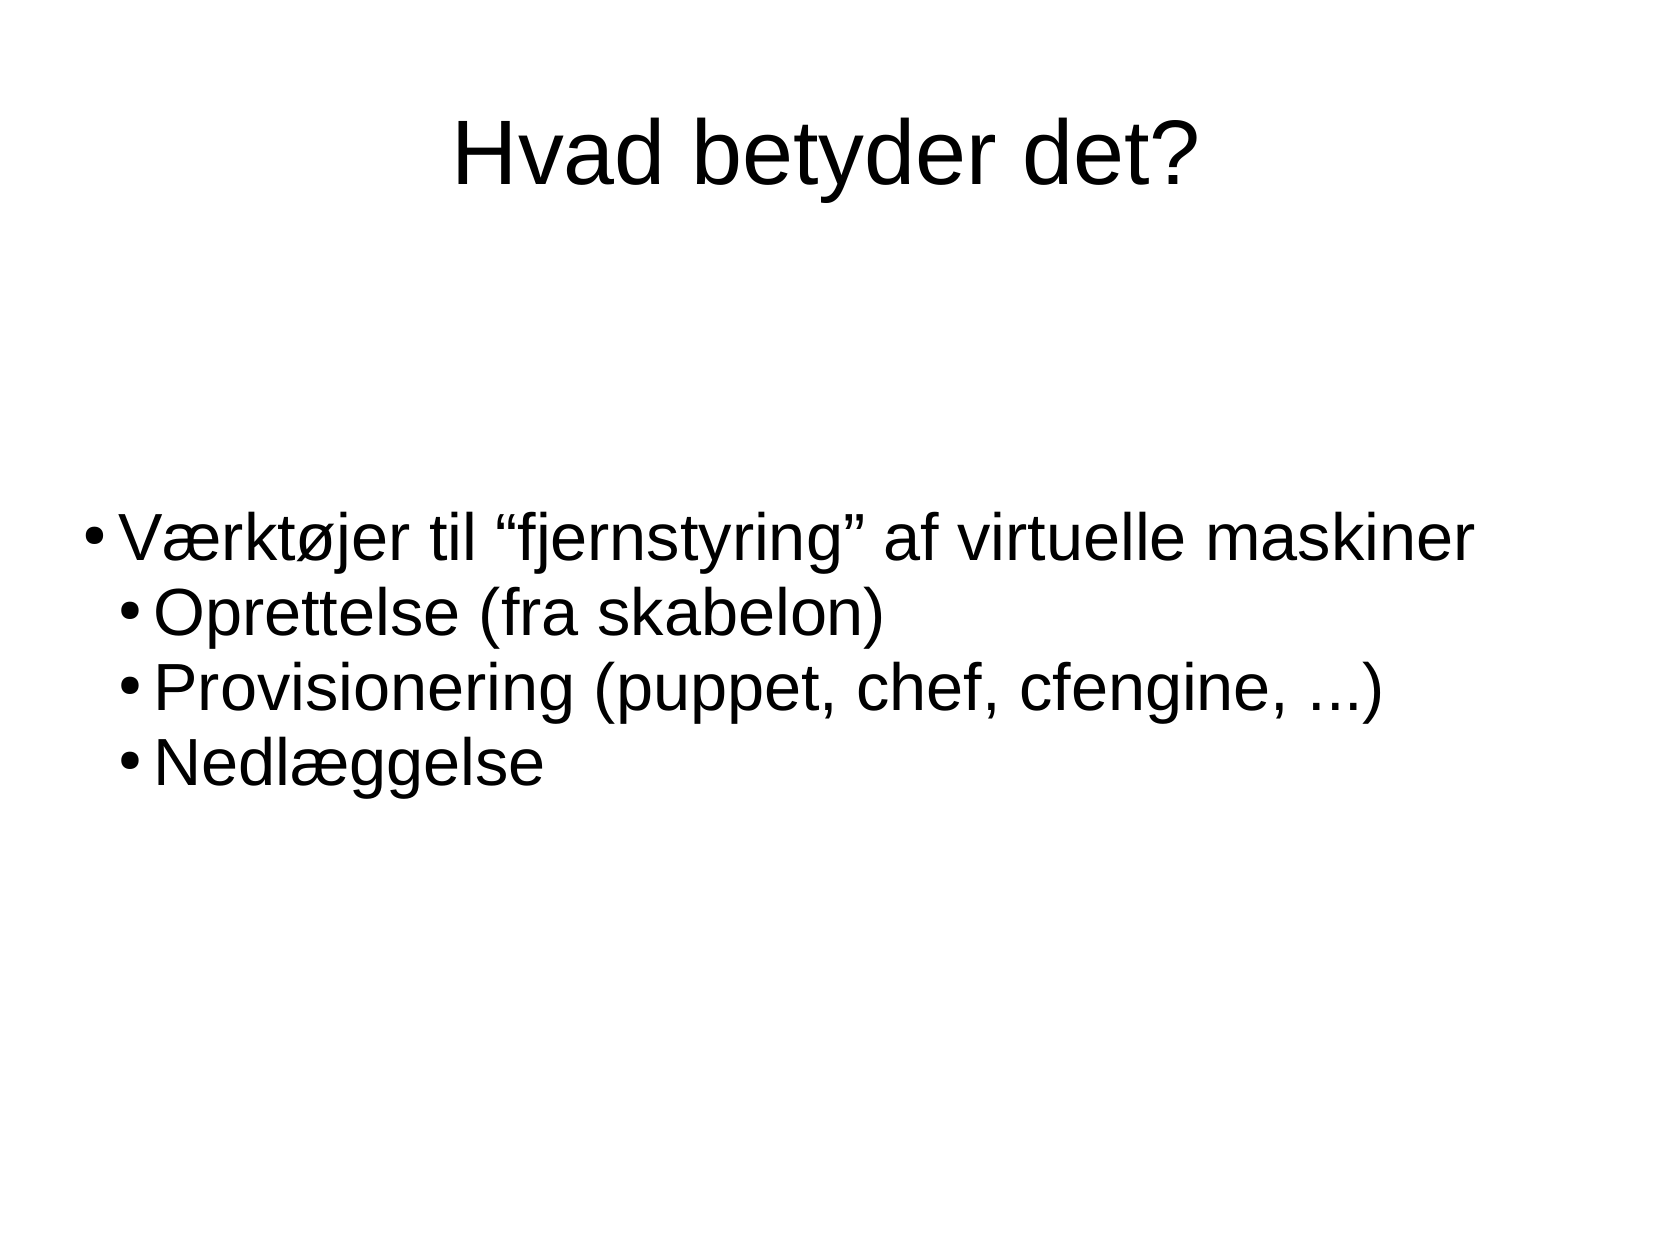

# Hvad betyder det?
Værktøjer til “fjernstyring” af virtuelle maskiner
Oprettelse (fra skabelon)
Provisionering (puppet, chef, cfengine, ...)
Nedlæggelse